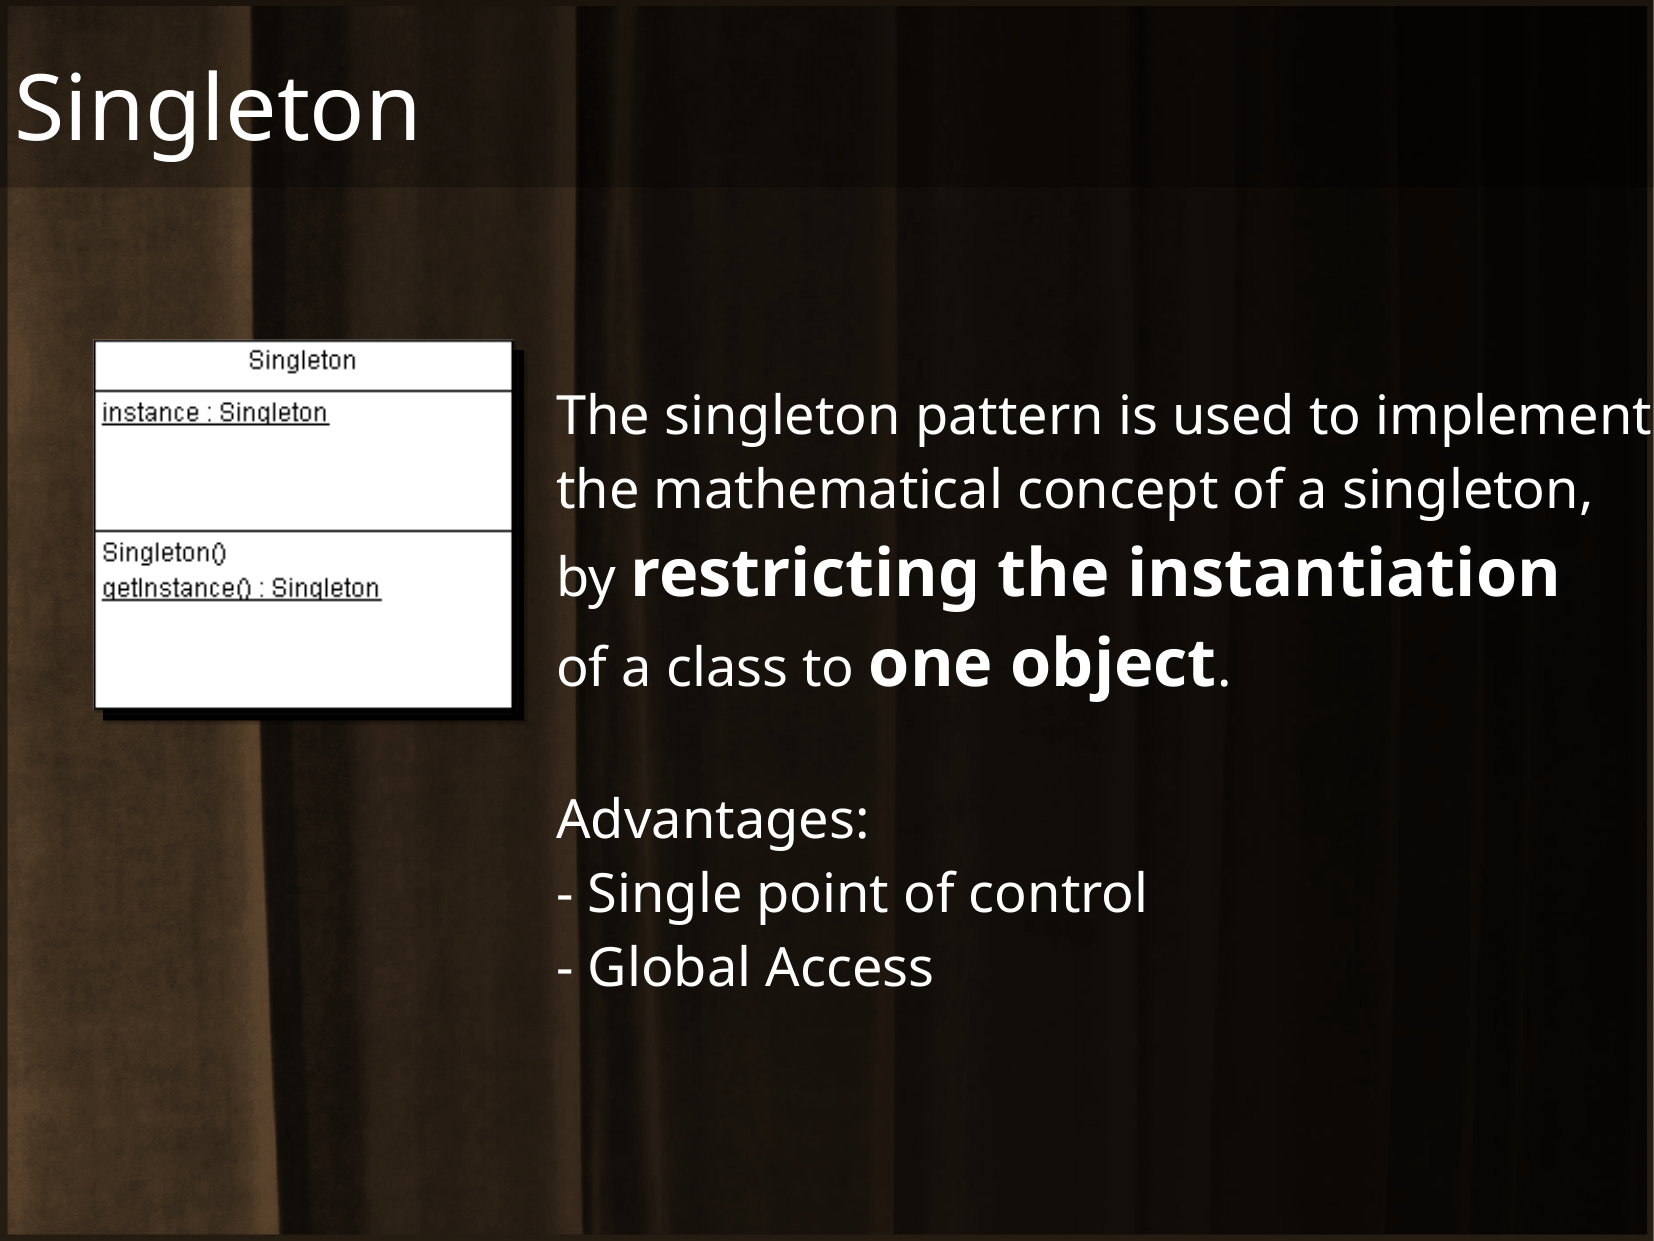

Singleton
The singleton pattern is used to implement
the mathematical concept of a singleton,
by restricting the instantiation
of a class to one object.
Advantages:
- Single point of control
- Global Access